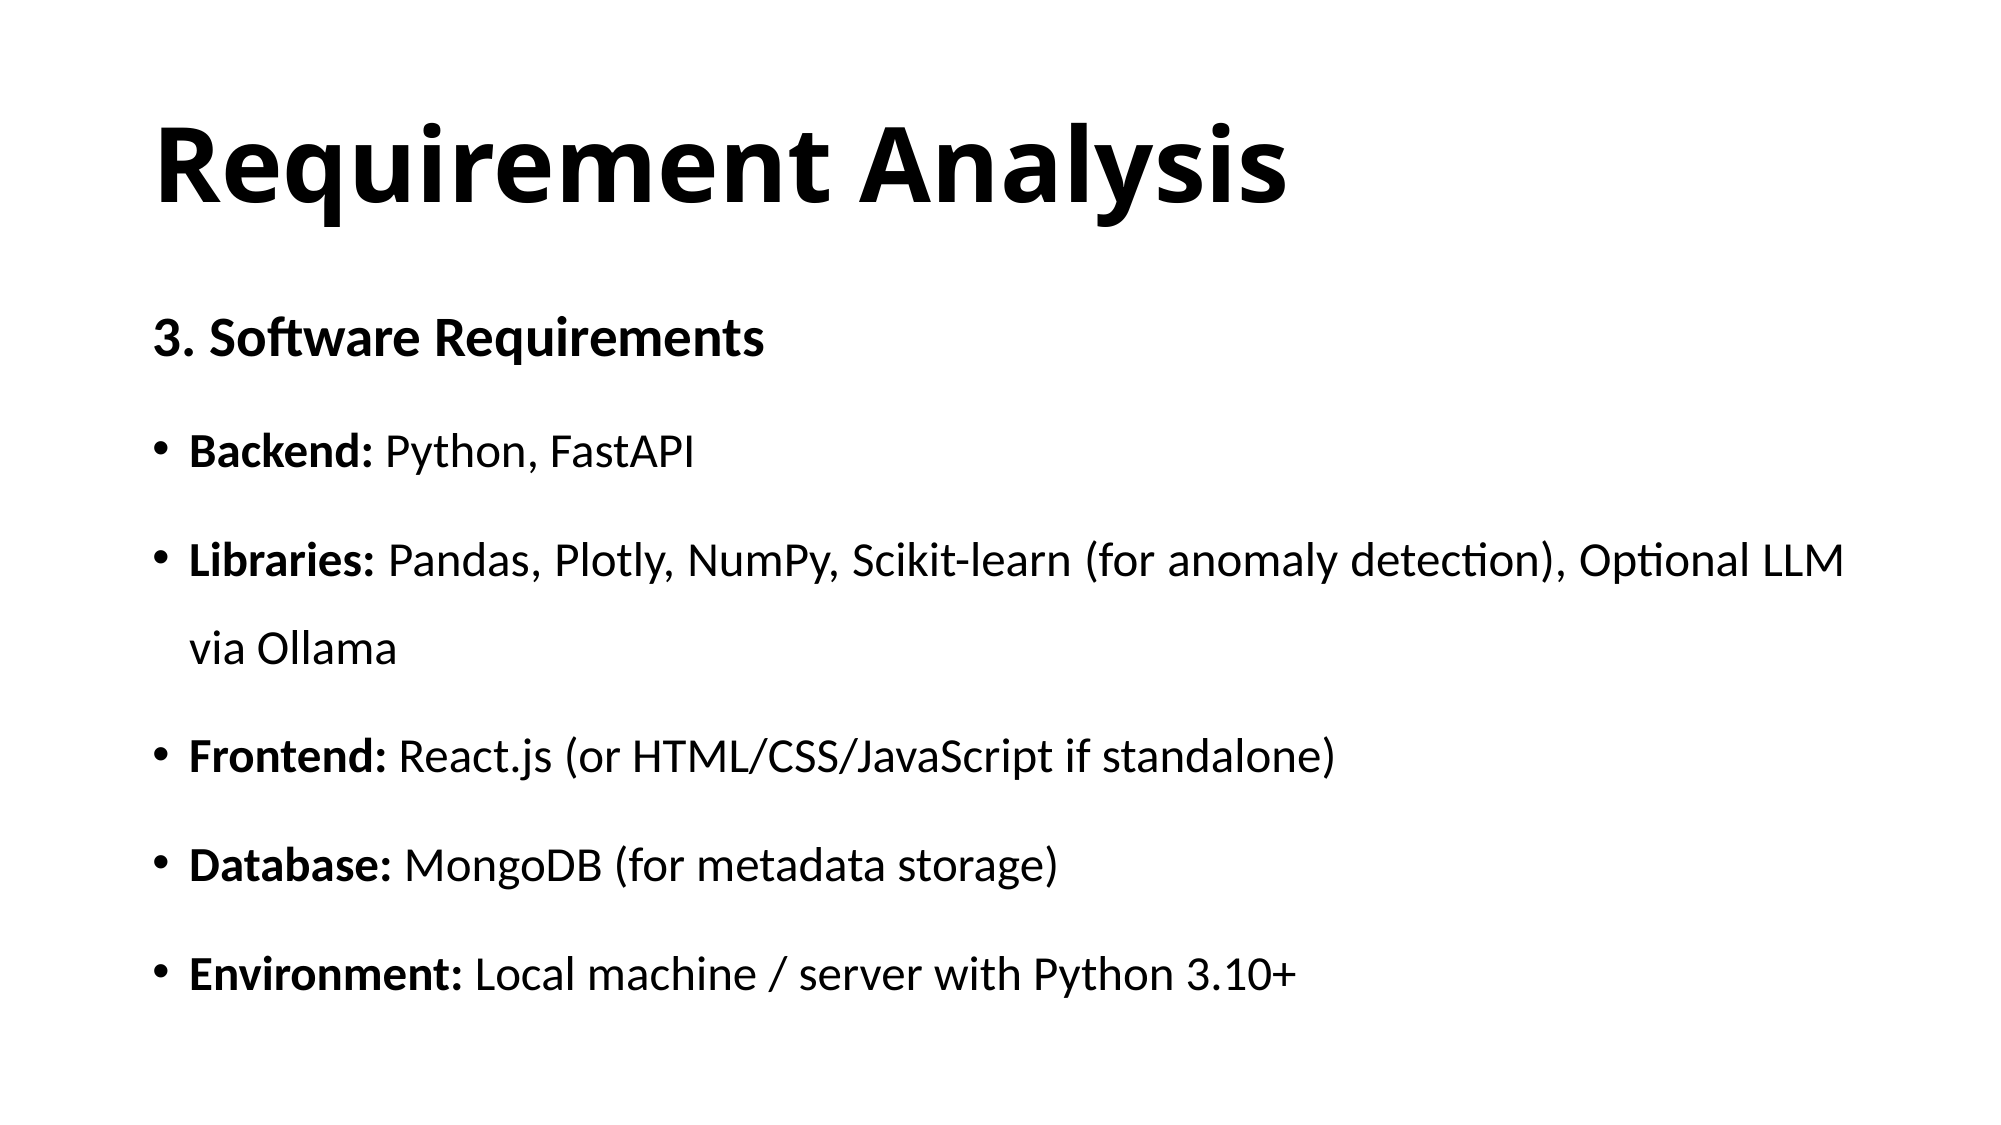

# Requirement Analysis
3. Software Requirements
Backend: Python, FastAPI
Libraries: Pandas, Plotly, NumPy, Scikit-learn (for anomaly detection), Optional LLM via Ollama
Frontend: React.js (or HTML/CSS/JavaScript if standalone)
Database: MongoDB (for metadata storage)
Environment: Local machine / server with Python 3.10+